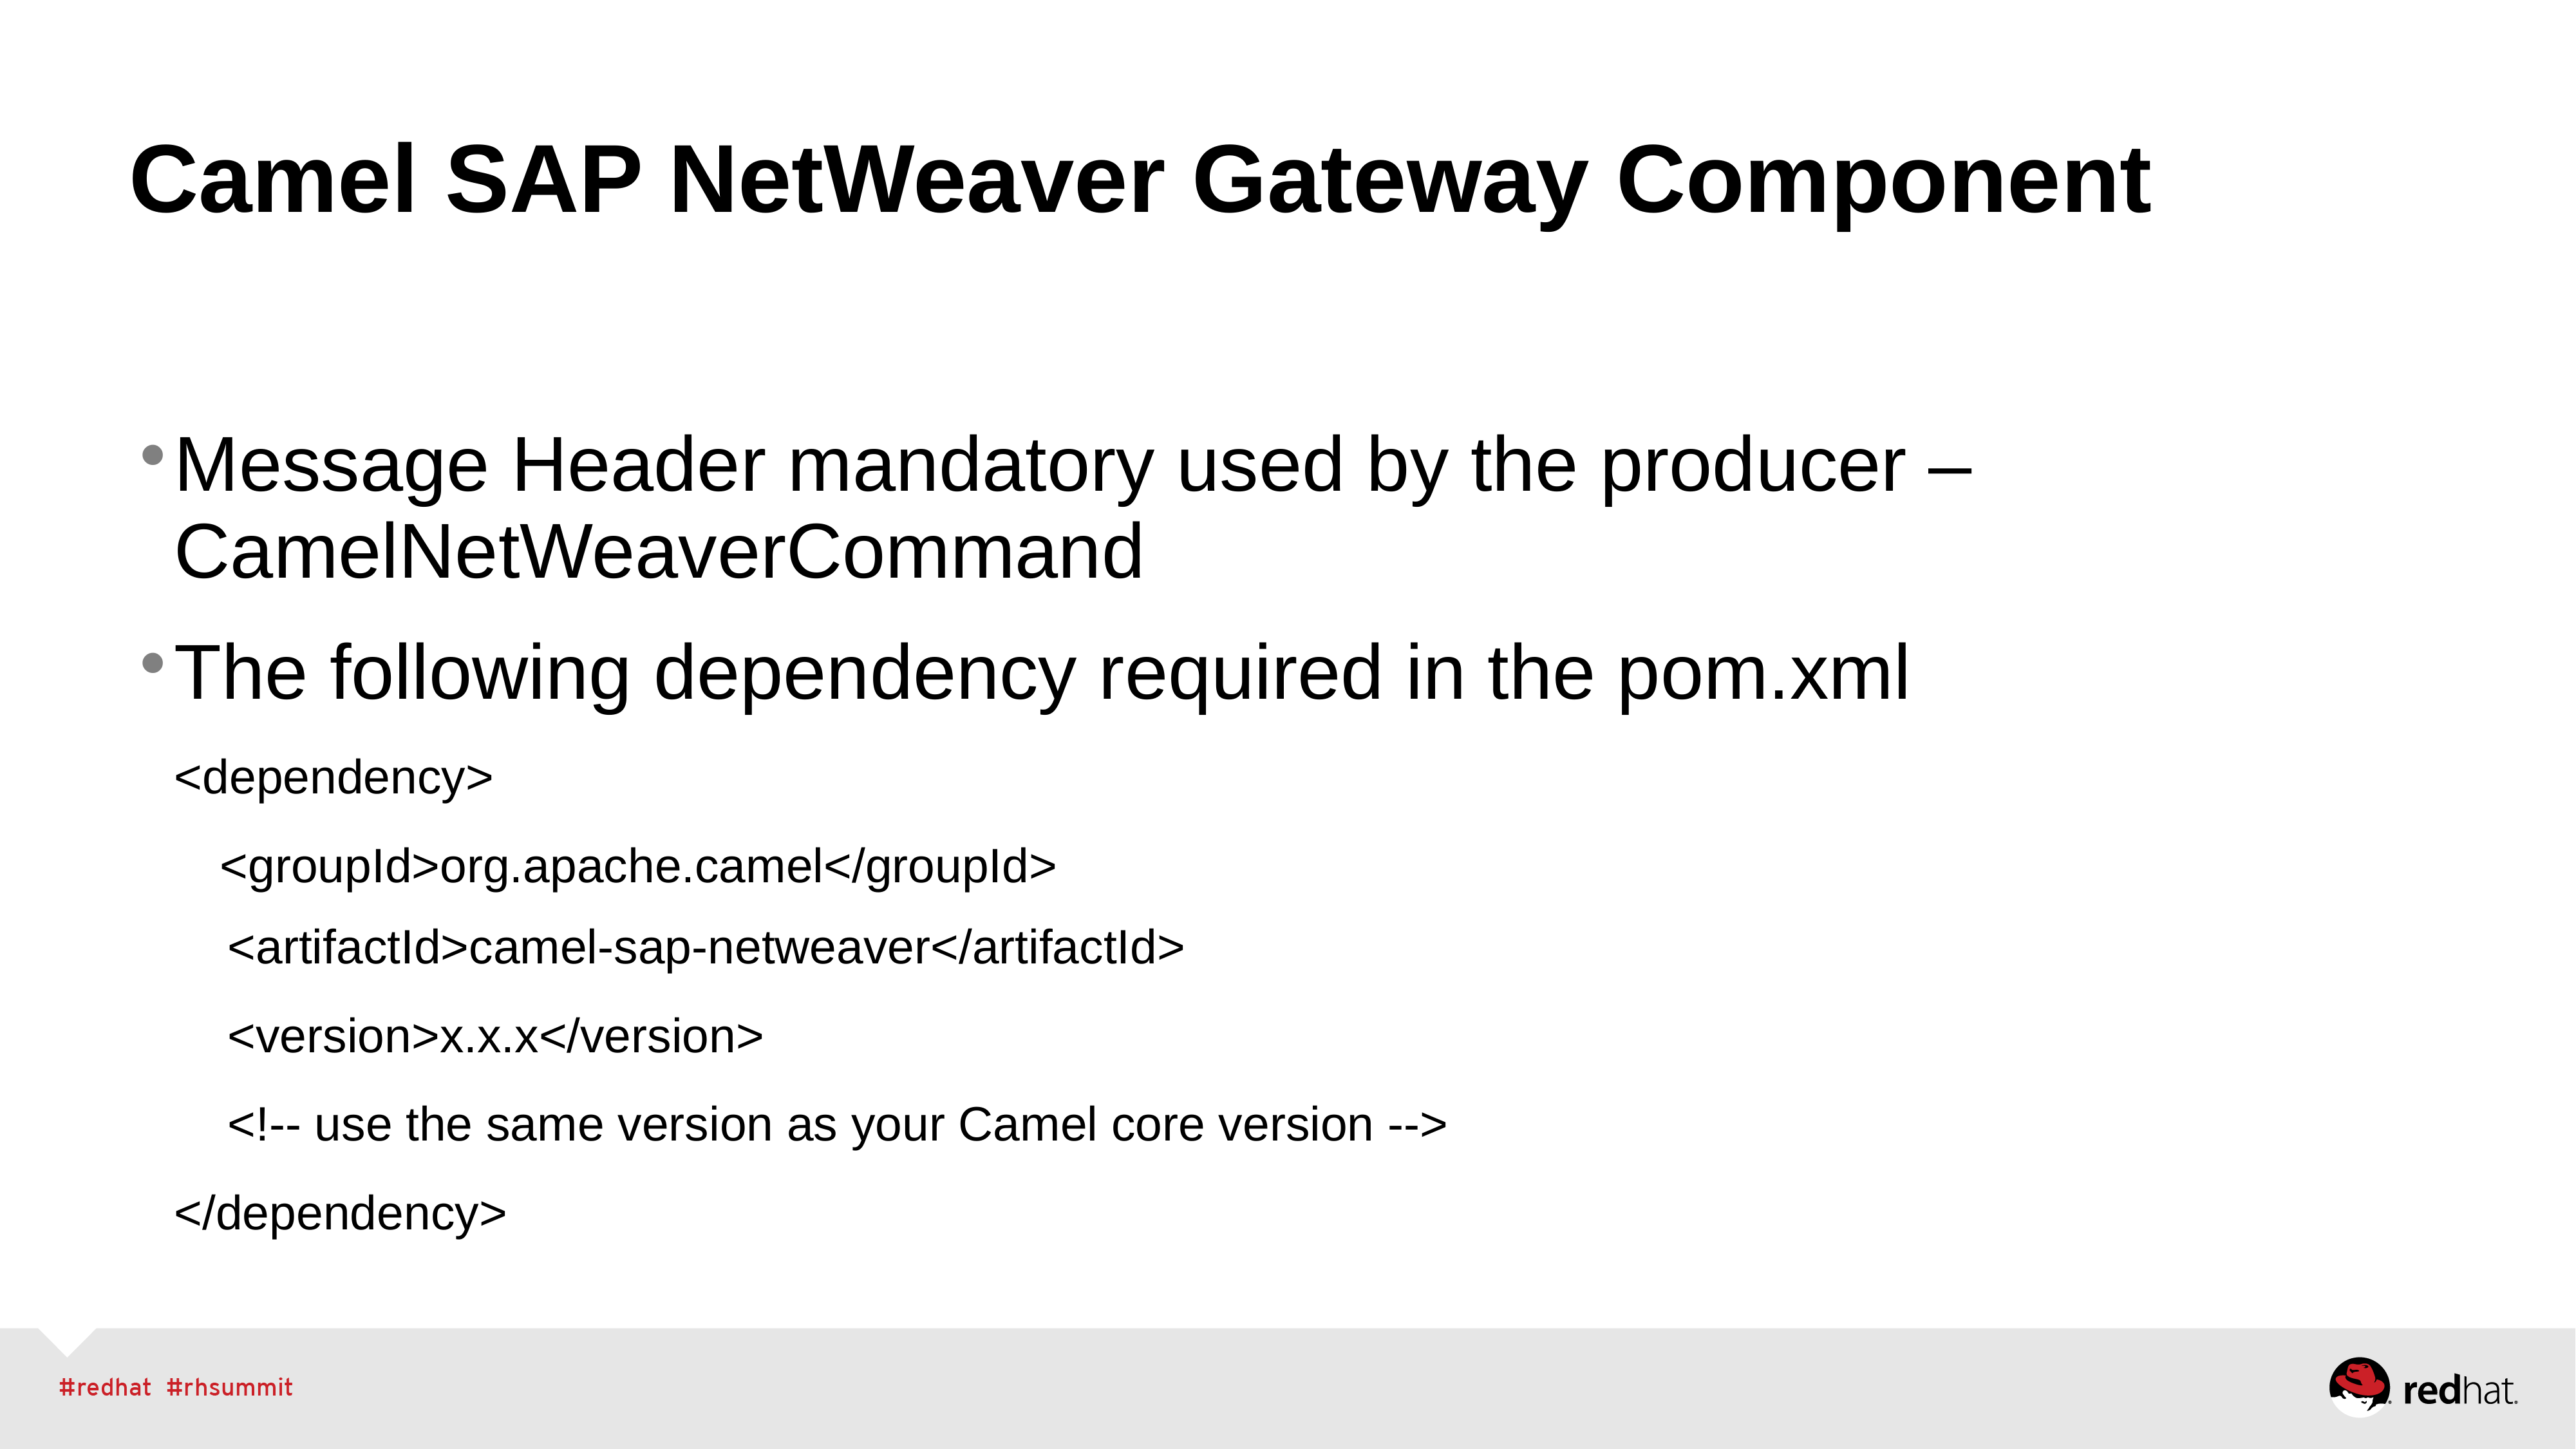

# Camel SAP NetWeaver Gateway Component
Message Header mandatory used by the producer – CamelNetWeaverCommand
The following dependency required in the pom.xml
<dependency>
<groupId>org.apache.camel</groupId>
 <artifactId>camel-sap-netweaver</artifactId>
 <version>x.x.x</version>
 <!-- use the same version as your Camel core version -->
</dependency>